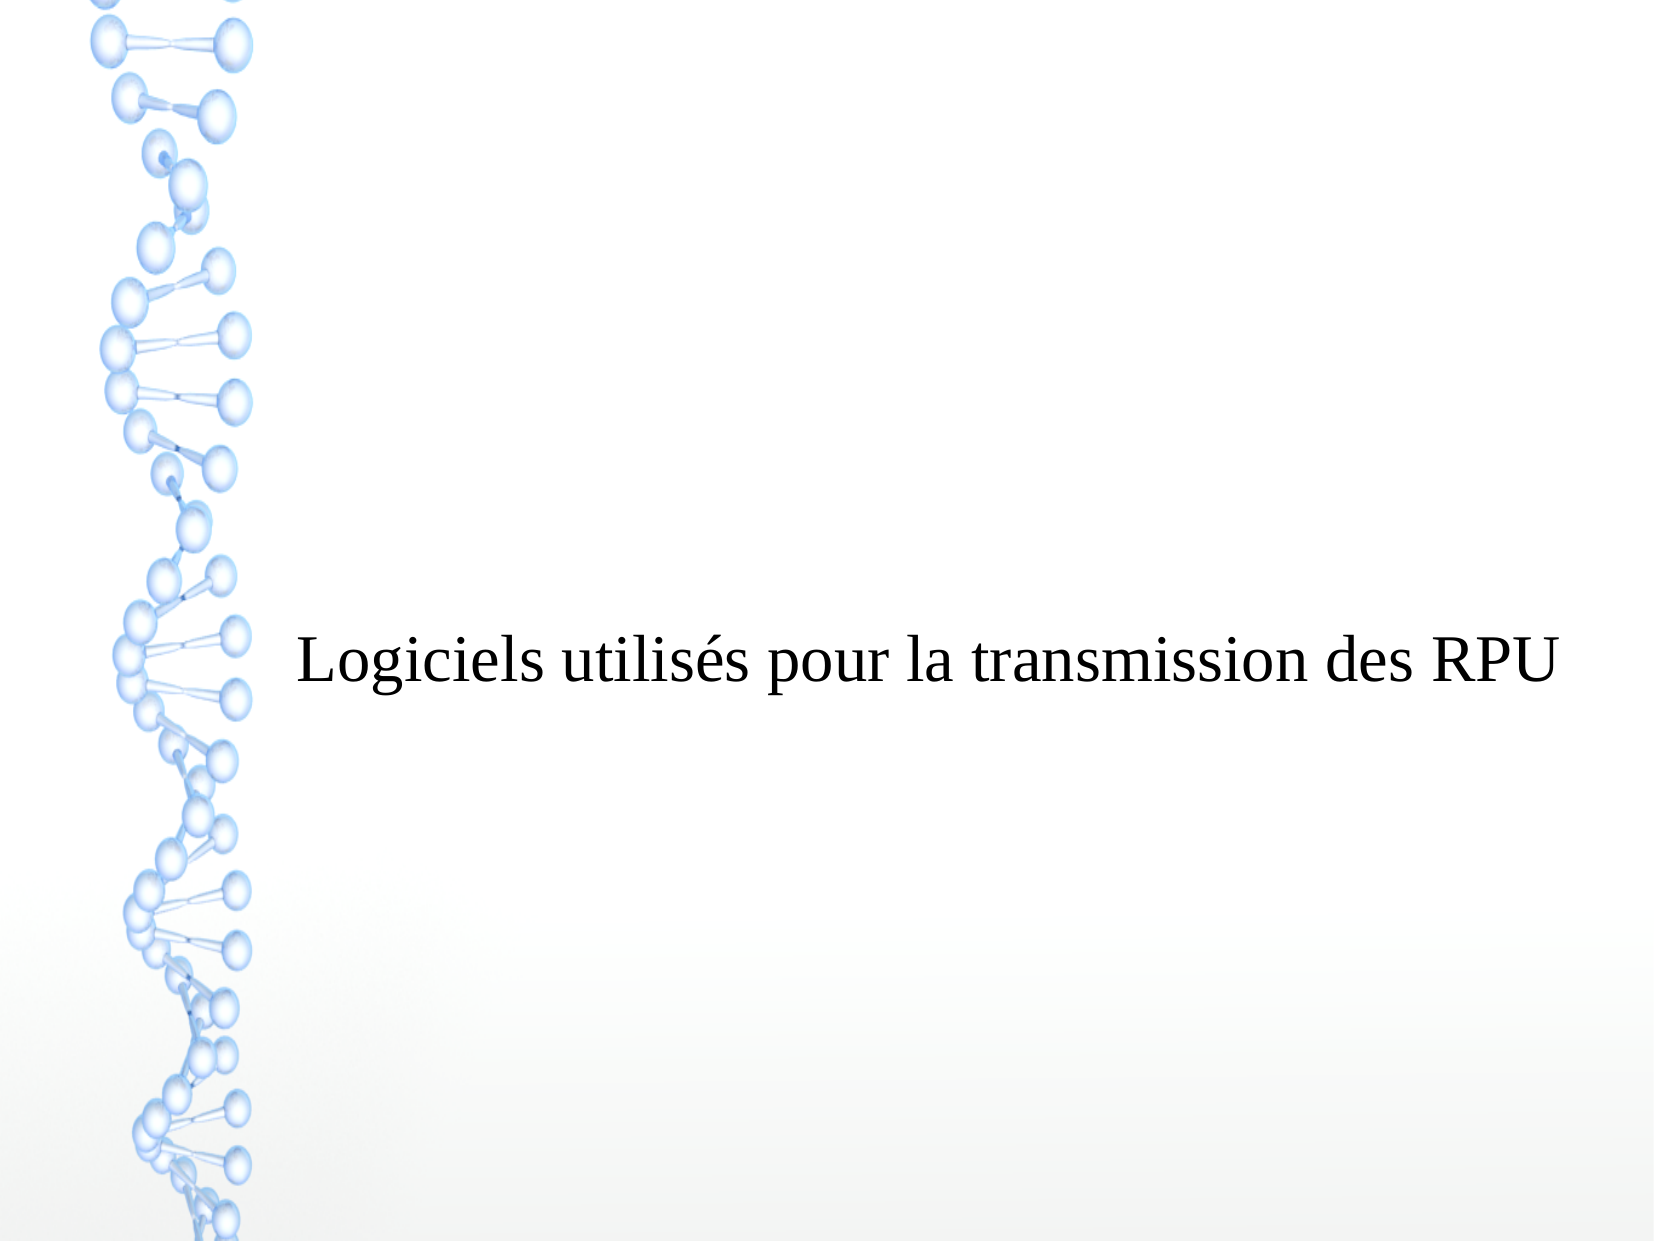

#
Logiciels utilisés pour la transmission des RPU